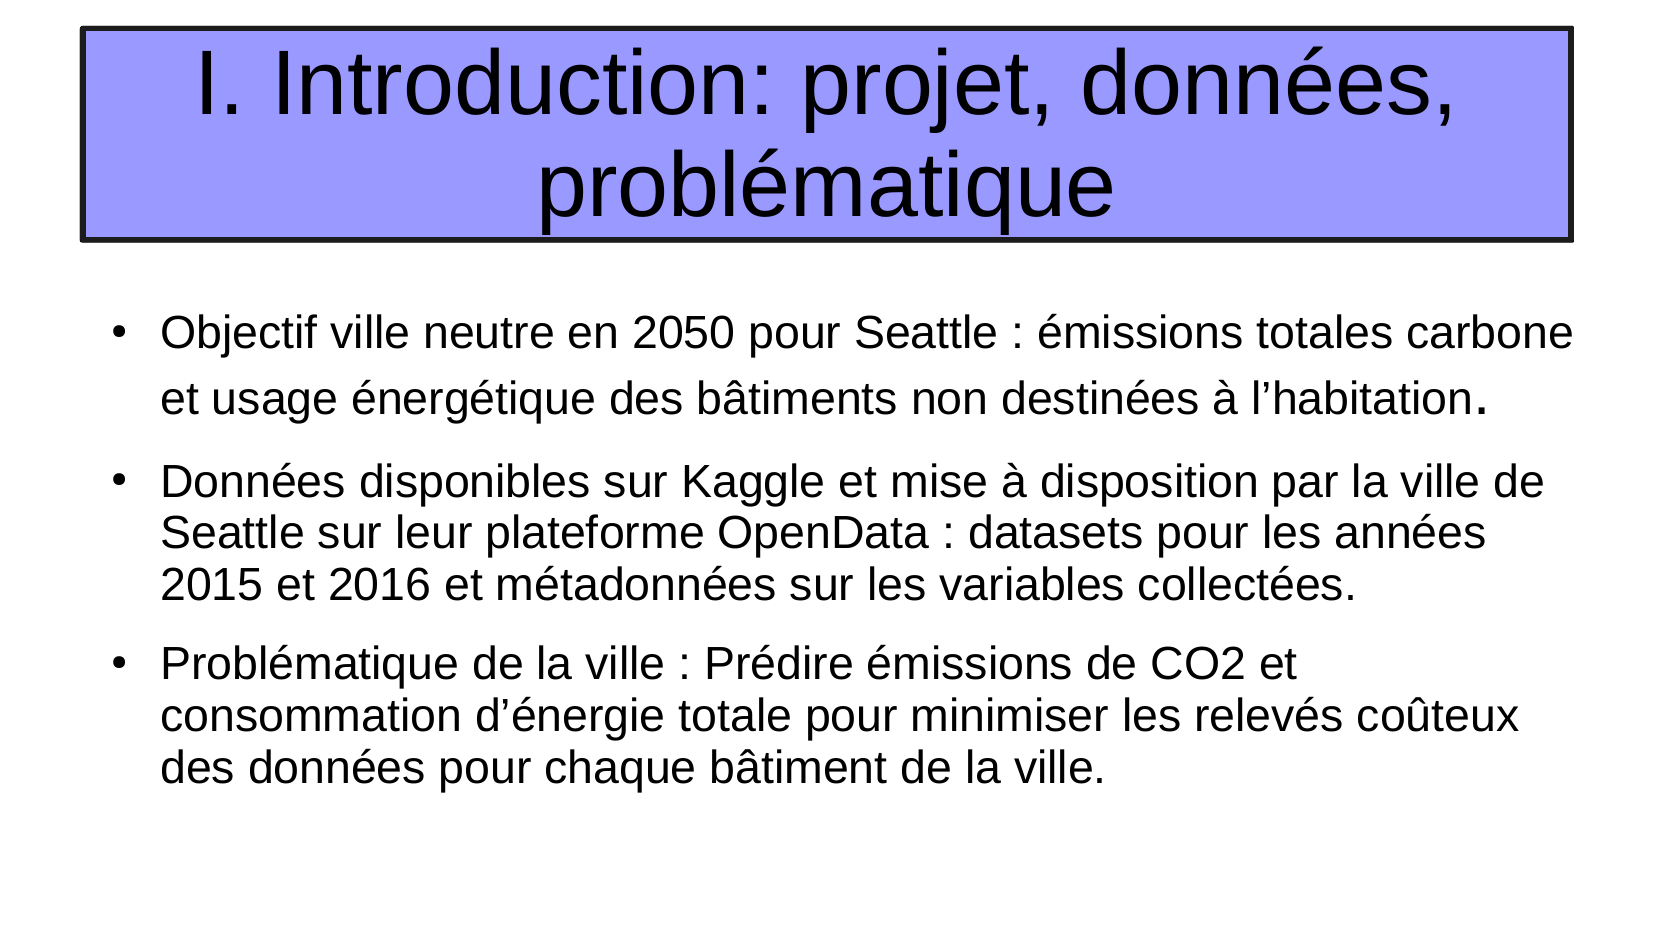

I. Introduction: projet, données, problématique
#
Objectif ville neutre en 2050 pour Seattle : émissions totales carbone et usage énergétique des bâtiments non destinées à l’habitation.
Données disponibles sur Kaggle et mise à disposition par la ville de Seattle sur leur plateforme OpenData : datasets pour les années 2015 et 2016 et métadonnées sur les variables collectées.
Problématique de la ville : Prédire émissions de CO2 et consommation d’énergie totale pour minimiser les relevés coûteux des données pour chaque bâtiment de la ville.